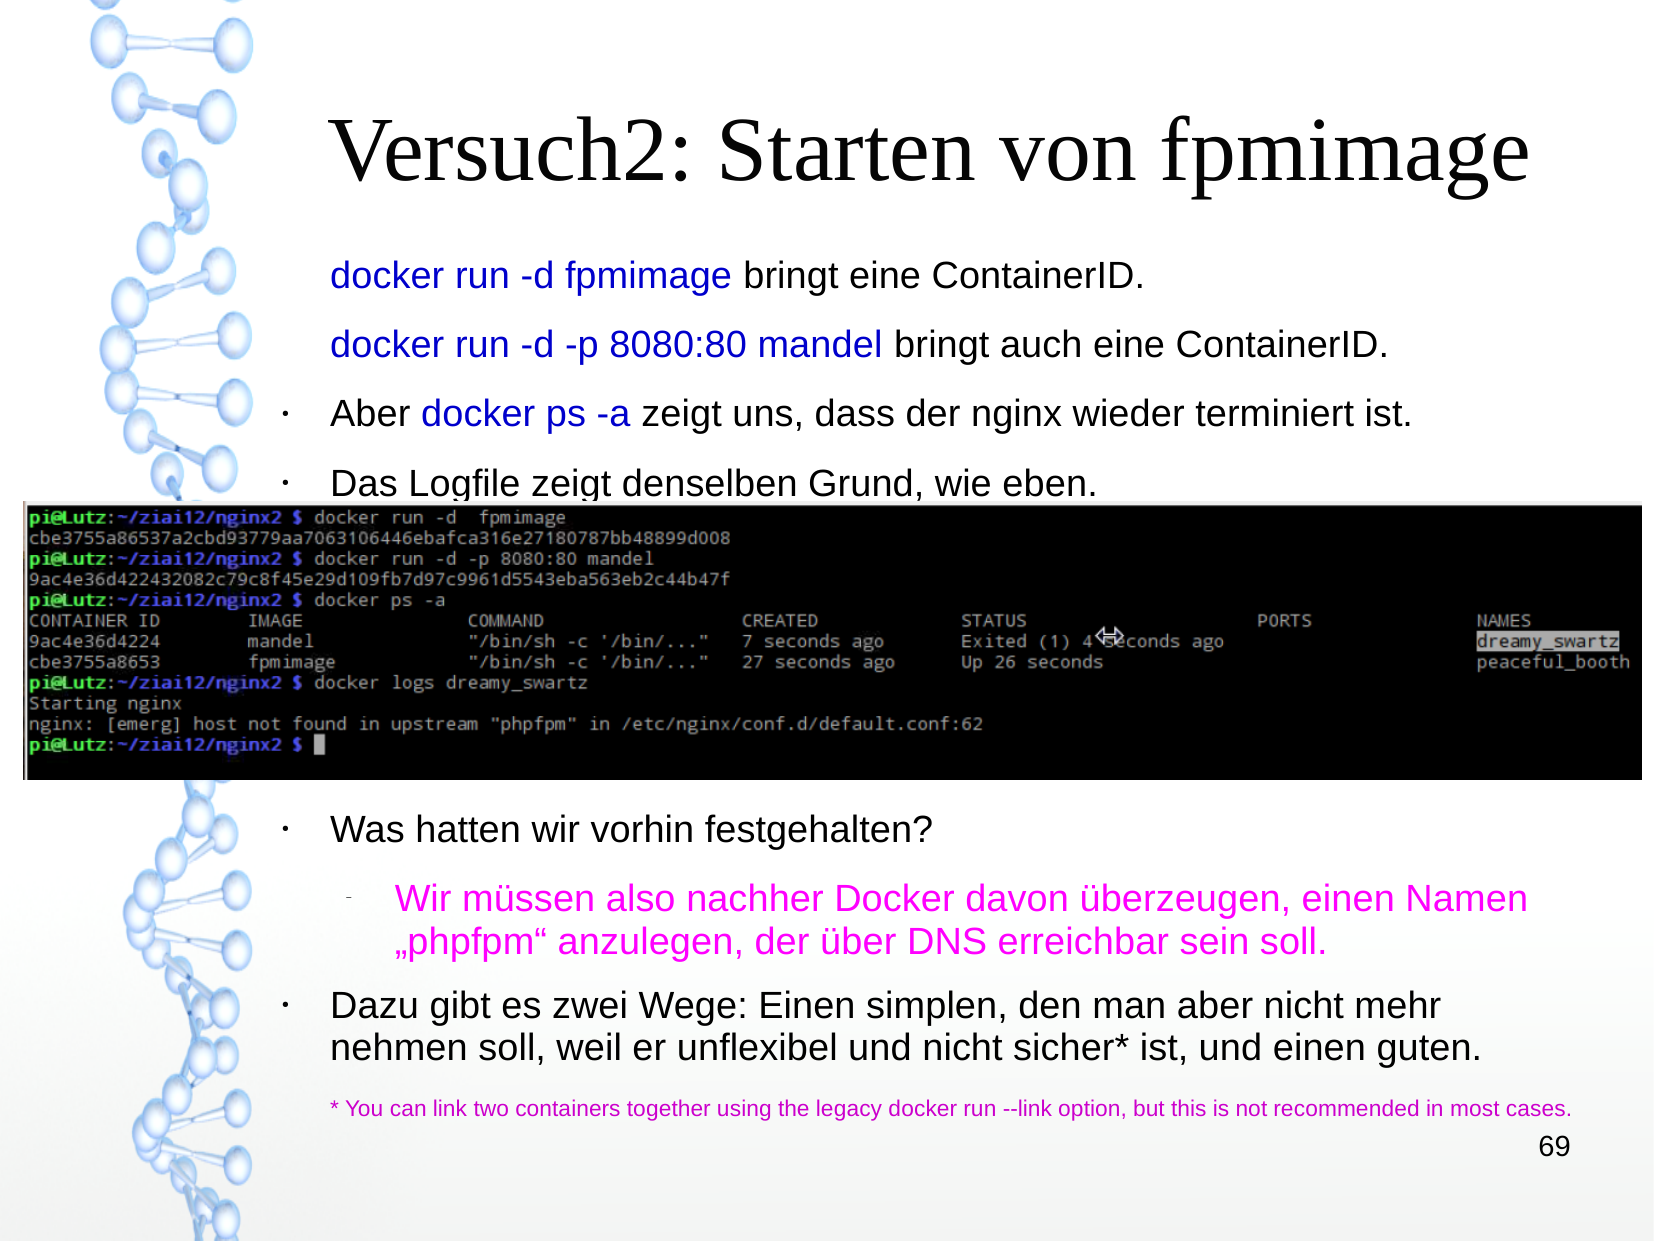

# Versuch2: Starten von fpmimage
docker run -d fpmimage bringt eine ContainerID.
docker run -d -p 8080:80 mandel bringt auch eine ContainerID.
Aber docker ps -a zeigt uns, dass der nginx wieder terminiert ist.
Das Logfile zeigt denselben Grund, wie eben.
Was hatten wir vorhin festgehalten?
Wir müssen also nachher Docker davon überzeugen, einen Namen „phpfpm“ anzulegen, der über DNS erreichbar sein soll.
Dazu gibt es zwei Wege: Einen simplen, den man aber nicht mehr nehmen soll, weil er unflexibel und nicht sicher* ist, und einen guten.
* You can link two containers together using the legacy docker run --link option, but this is not recommended in most cases.
69